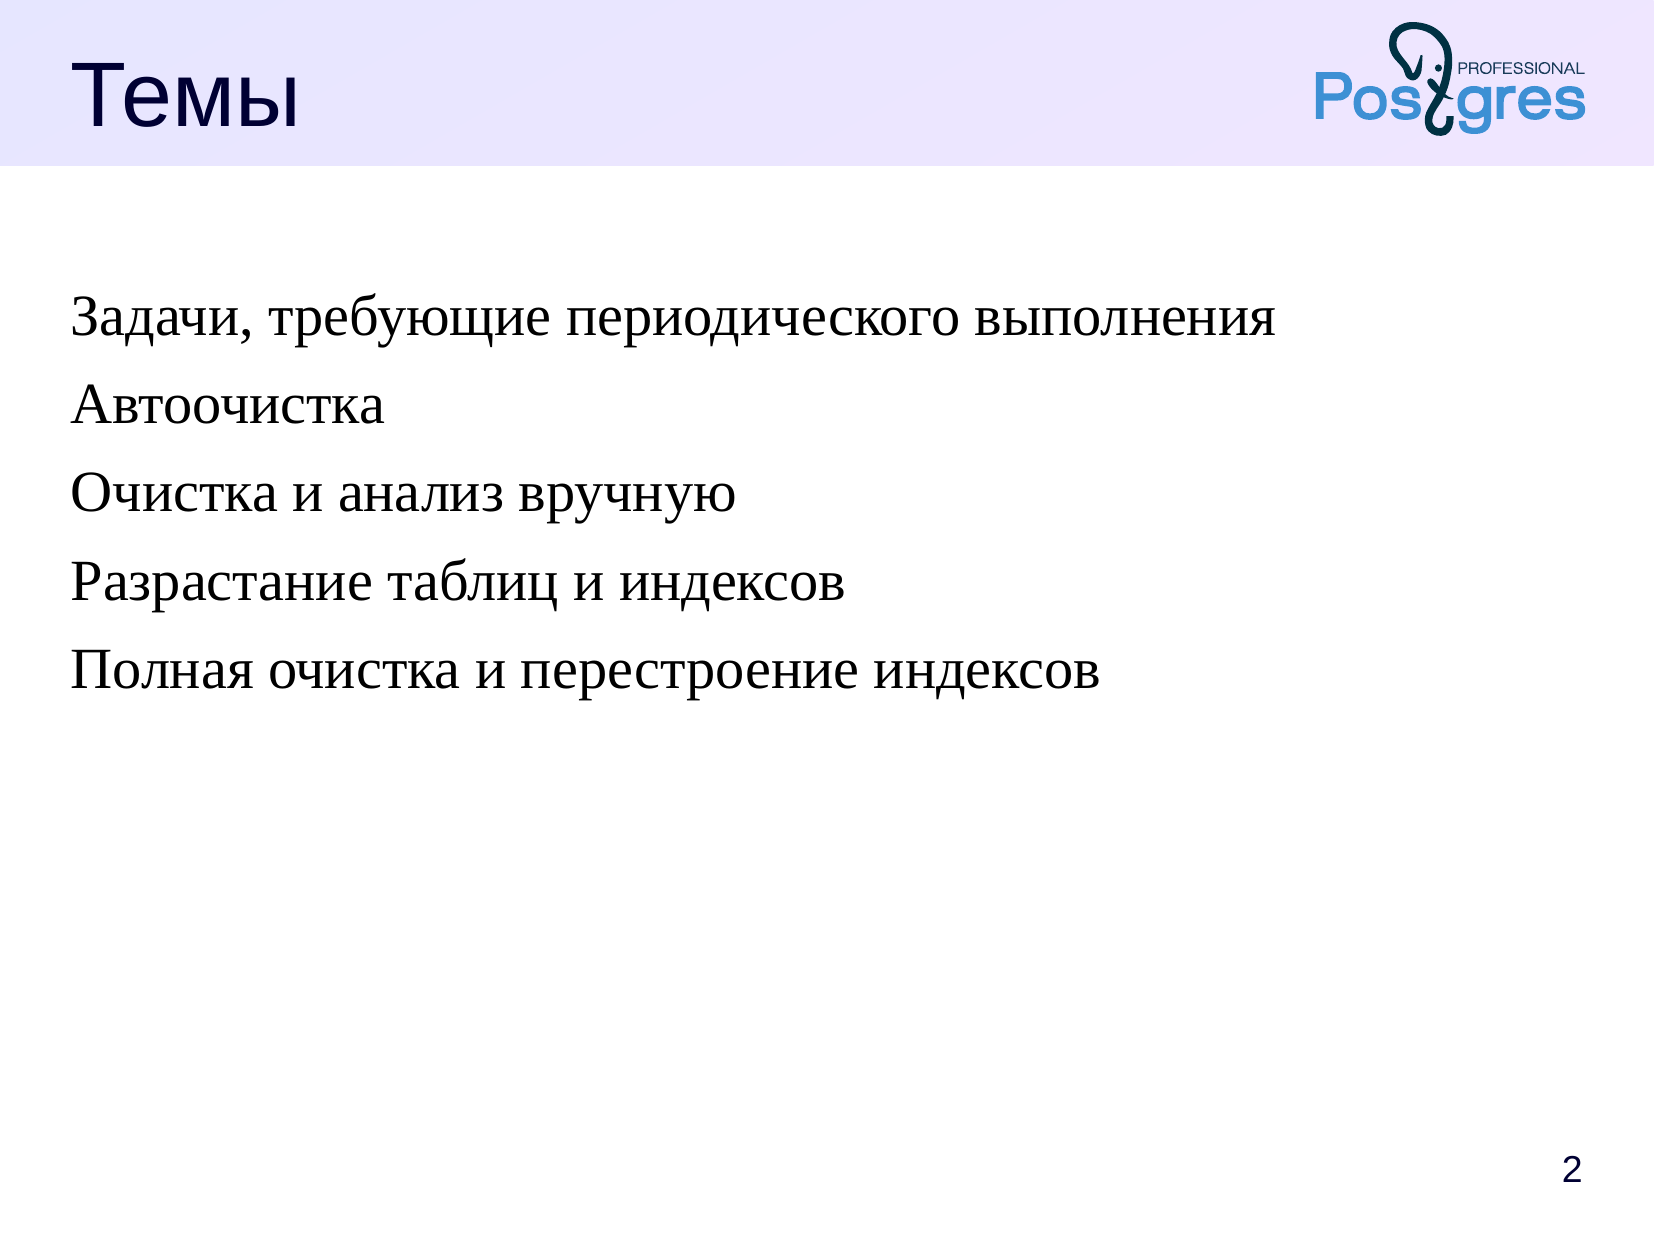

# Темы
Задачи, требующие периодического выполнения
Автоочистка
Очистка и анализ вручную
Разрастание таблиц и индексов
Полная очистка и перестроение индексов